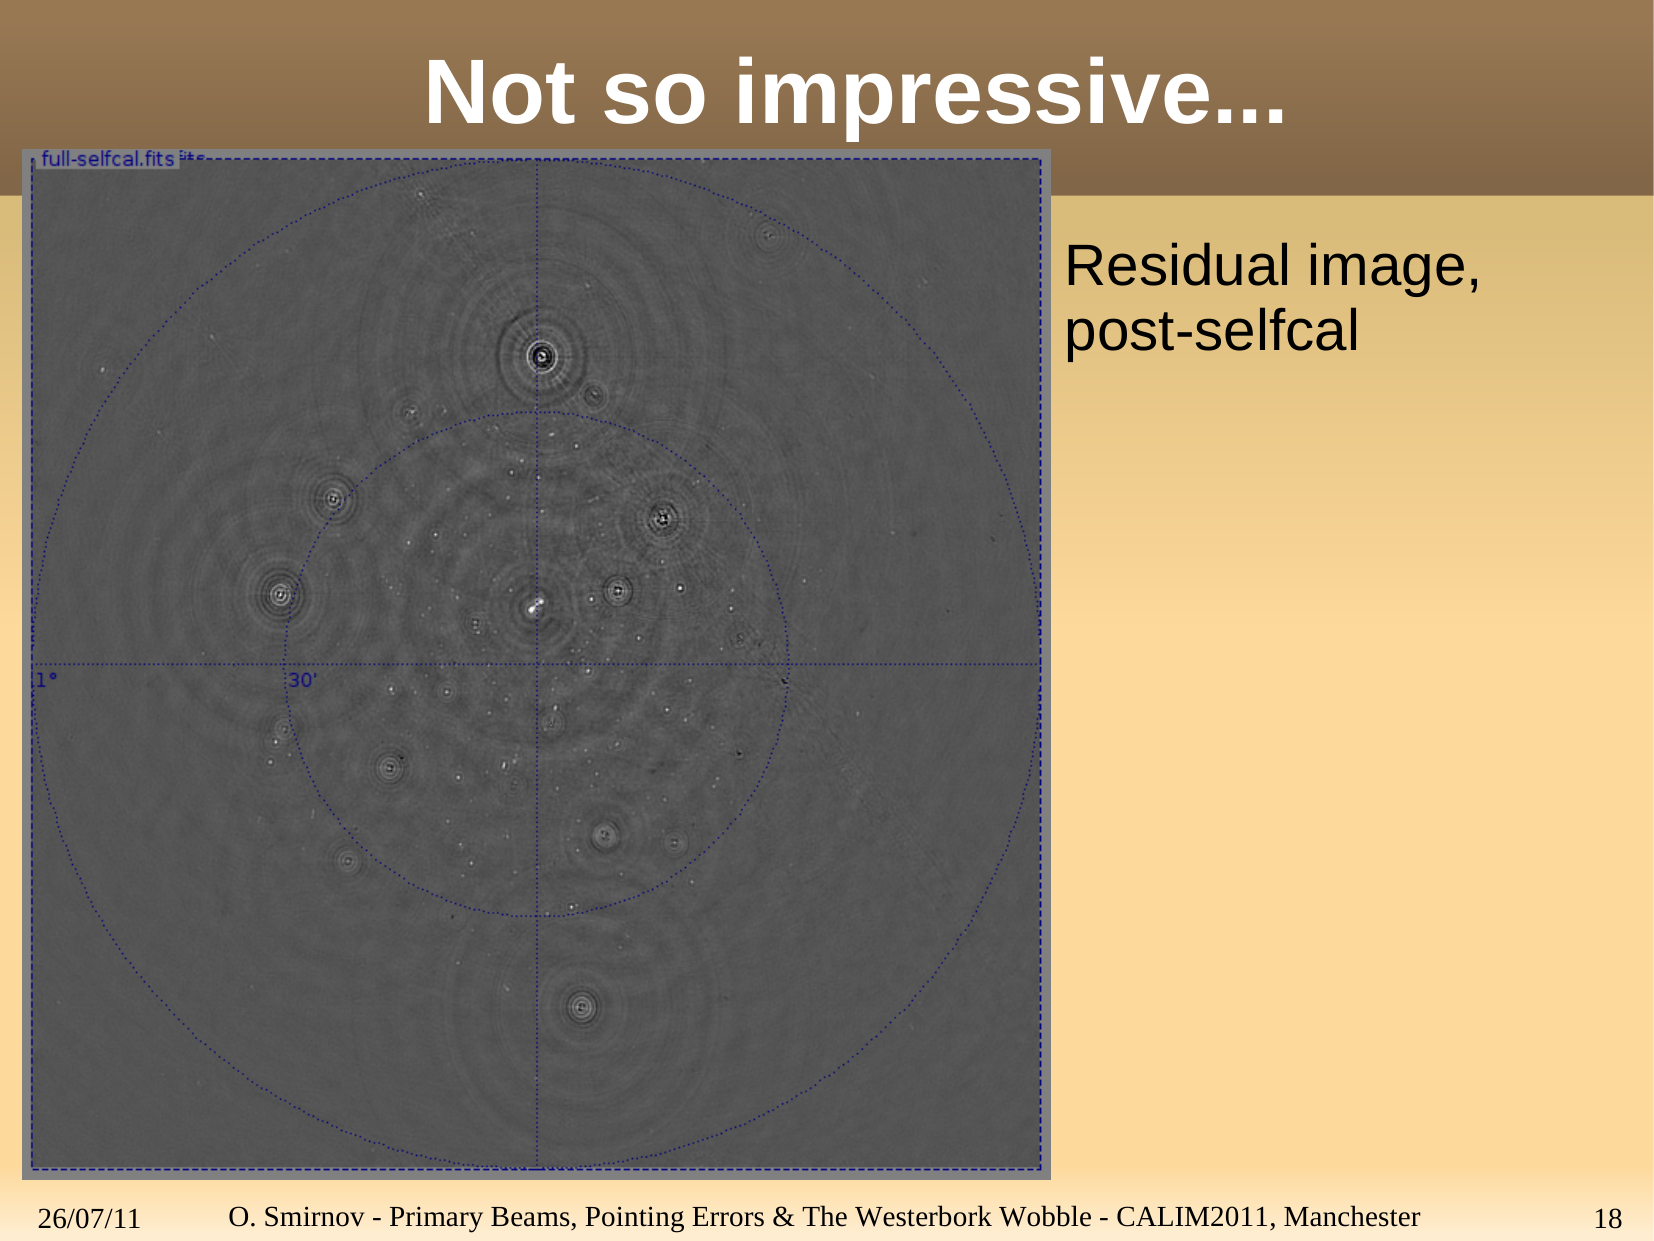

# Not so impressive...
Residual image,
post-selfcal
O. Smirnov - Primary Beams, Pointing Errors & The Westerbork Wobble - CALIM2011, Manchester
26/07/11
18